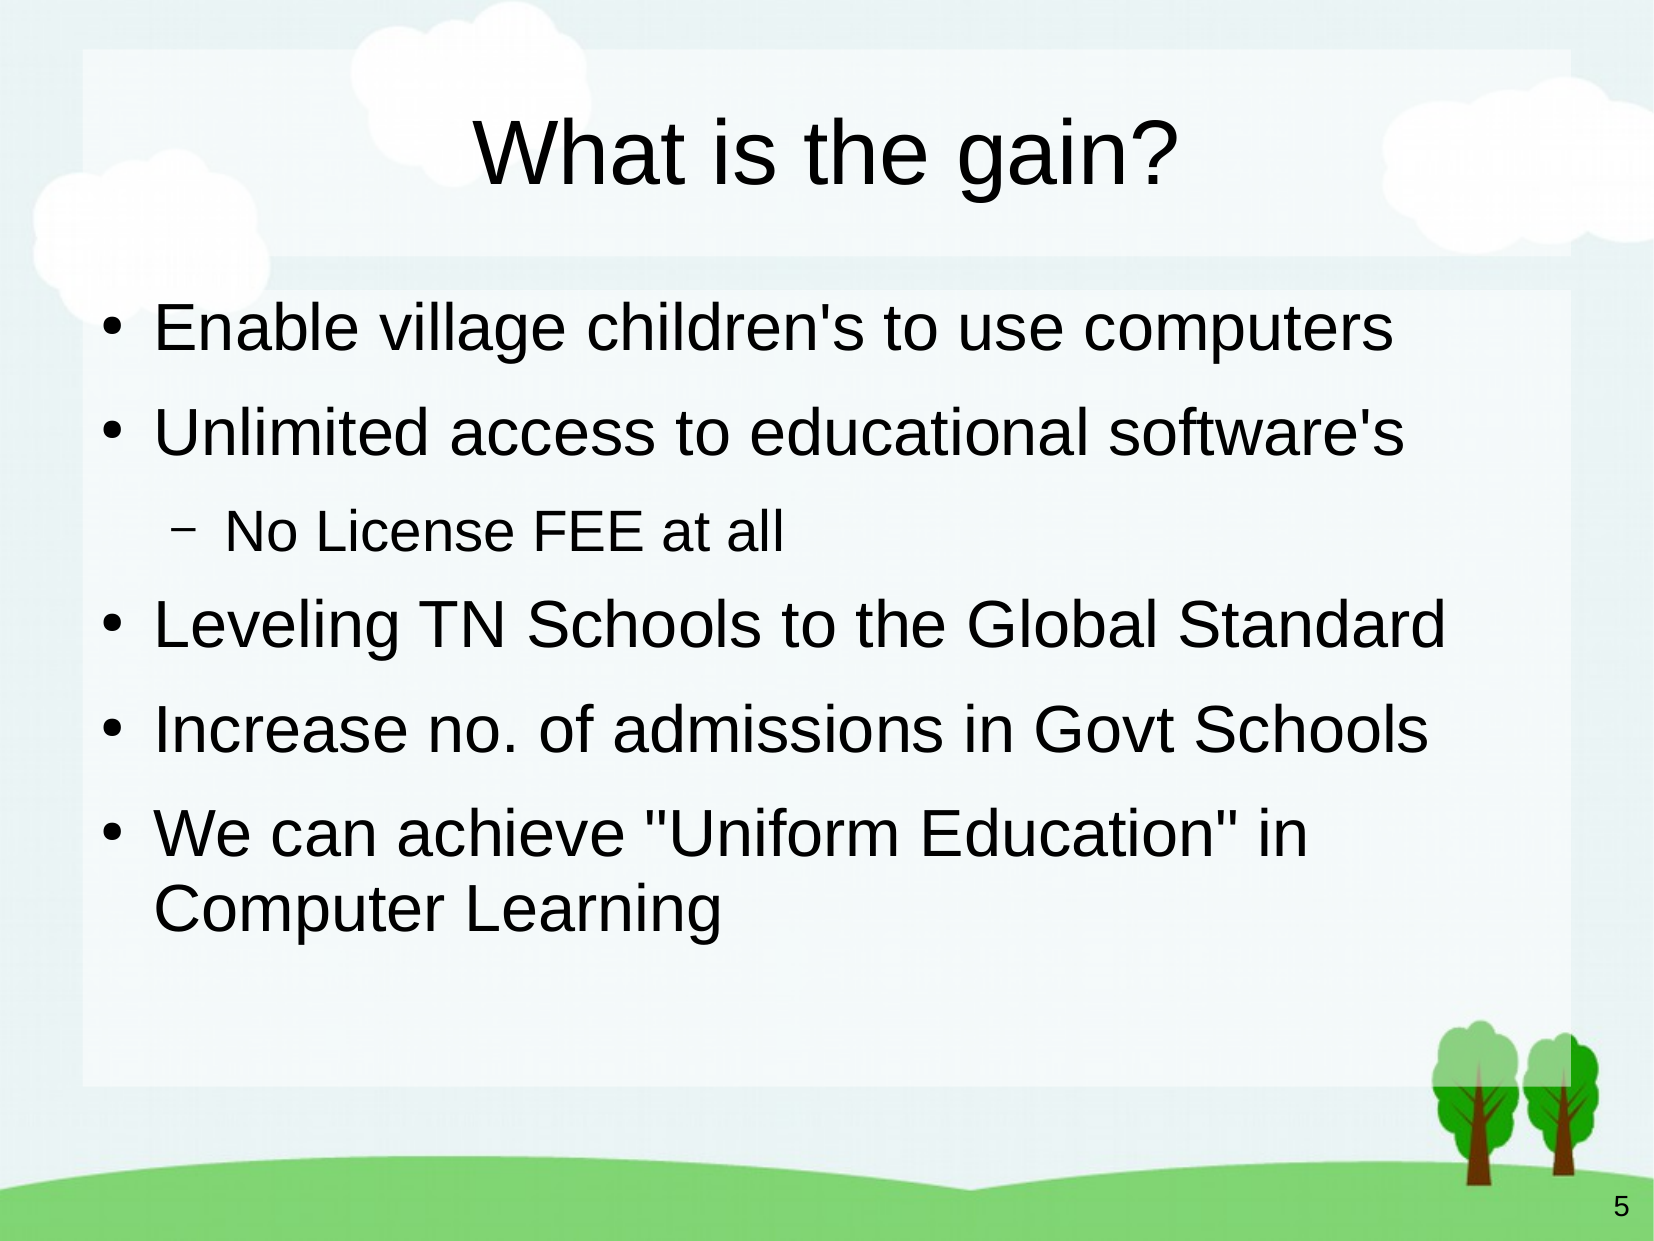

# What is the gain?
Enable village children's to use computers
Unlimited access to educational software's
No License FEE at all
Leveling TN Schools to the Global Standard
Increase no. of admissions in Govt Schools
We can achieve "Uniform Education" in Computer Learning
5